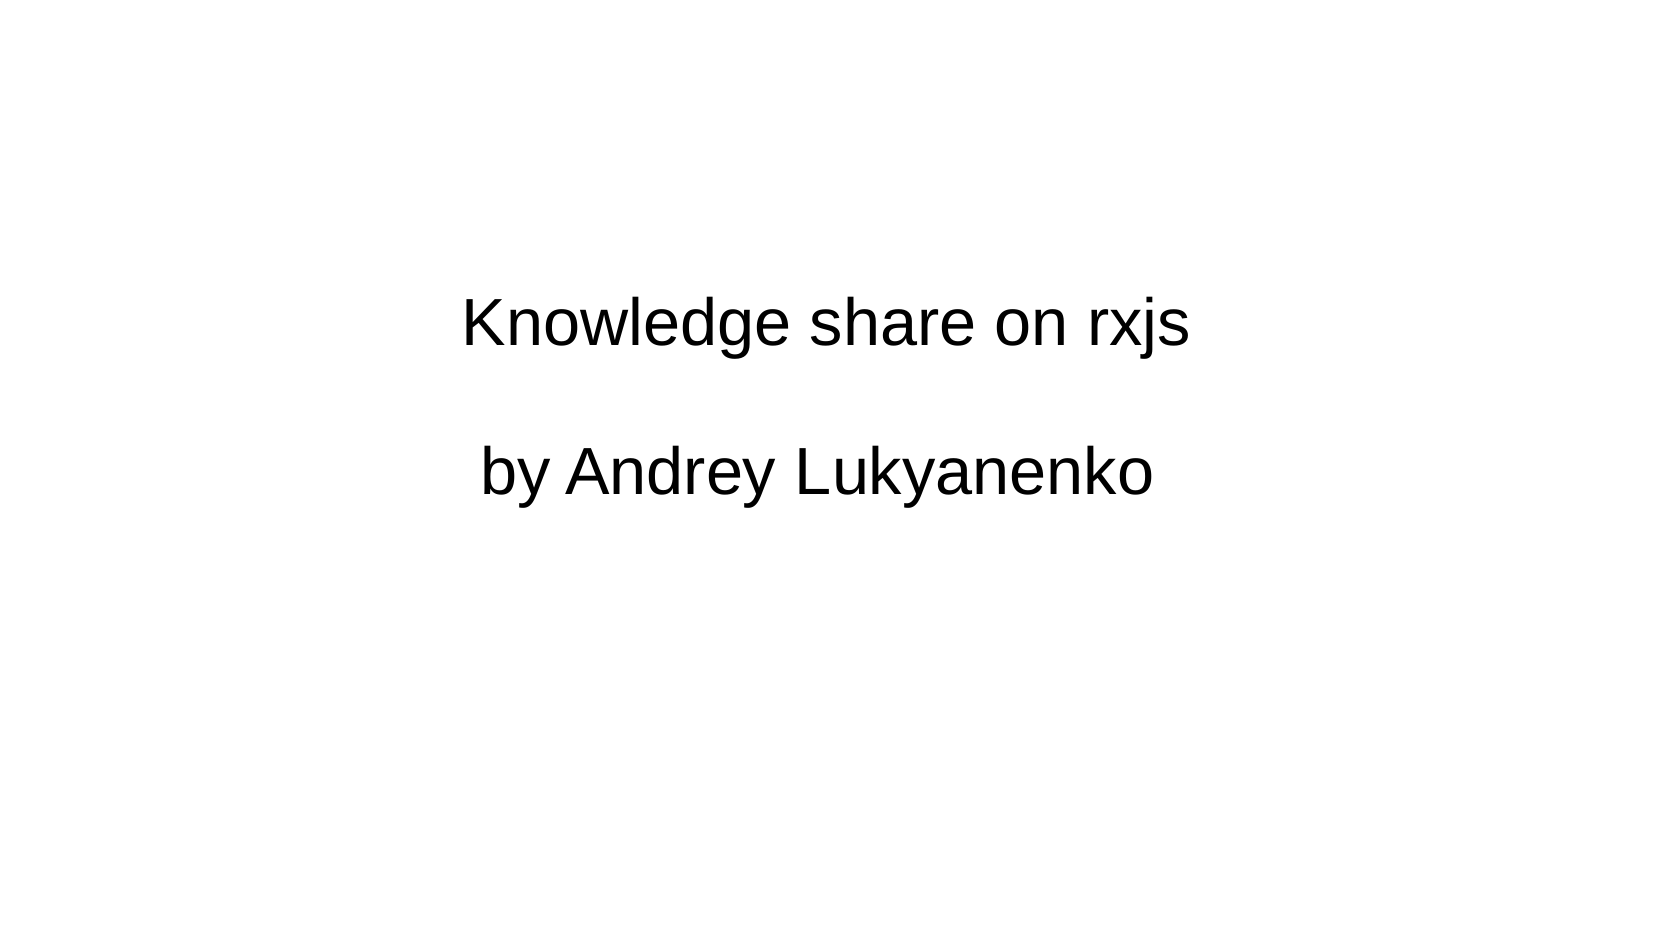

# Knowledge share on rxjs
by Andrey Lukyanenko